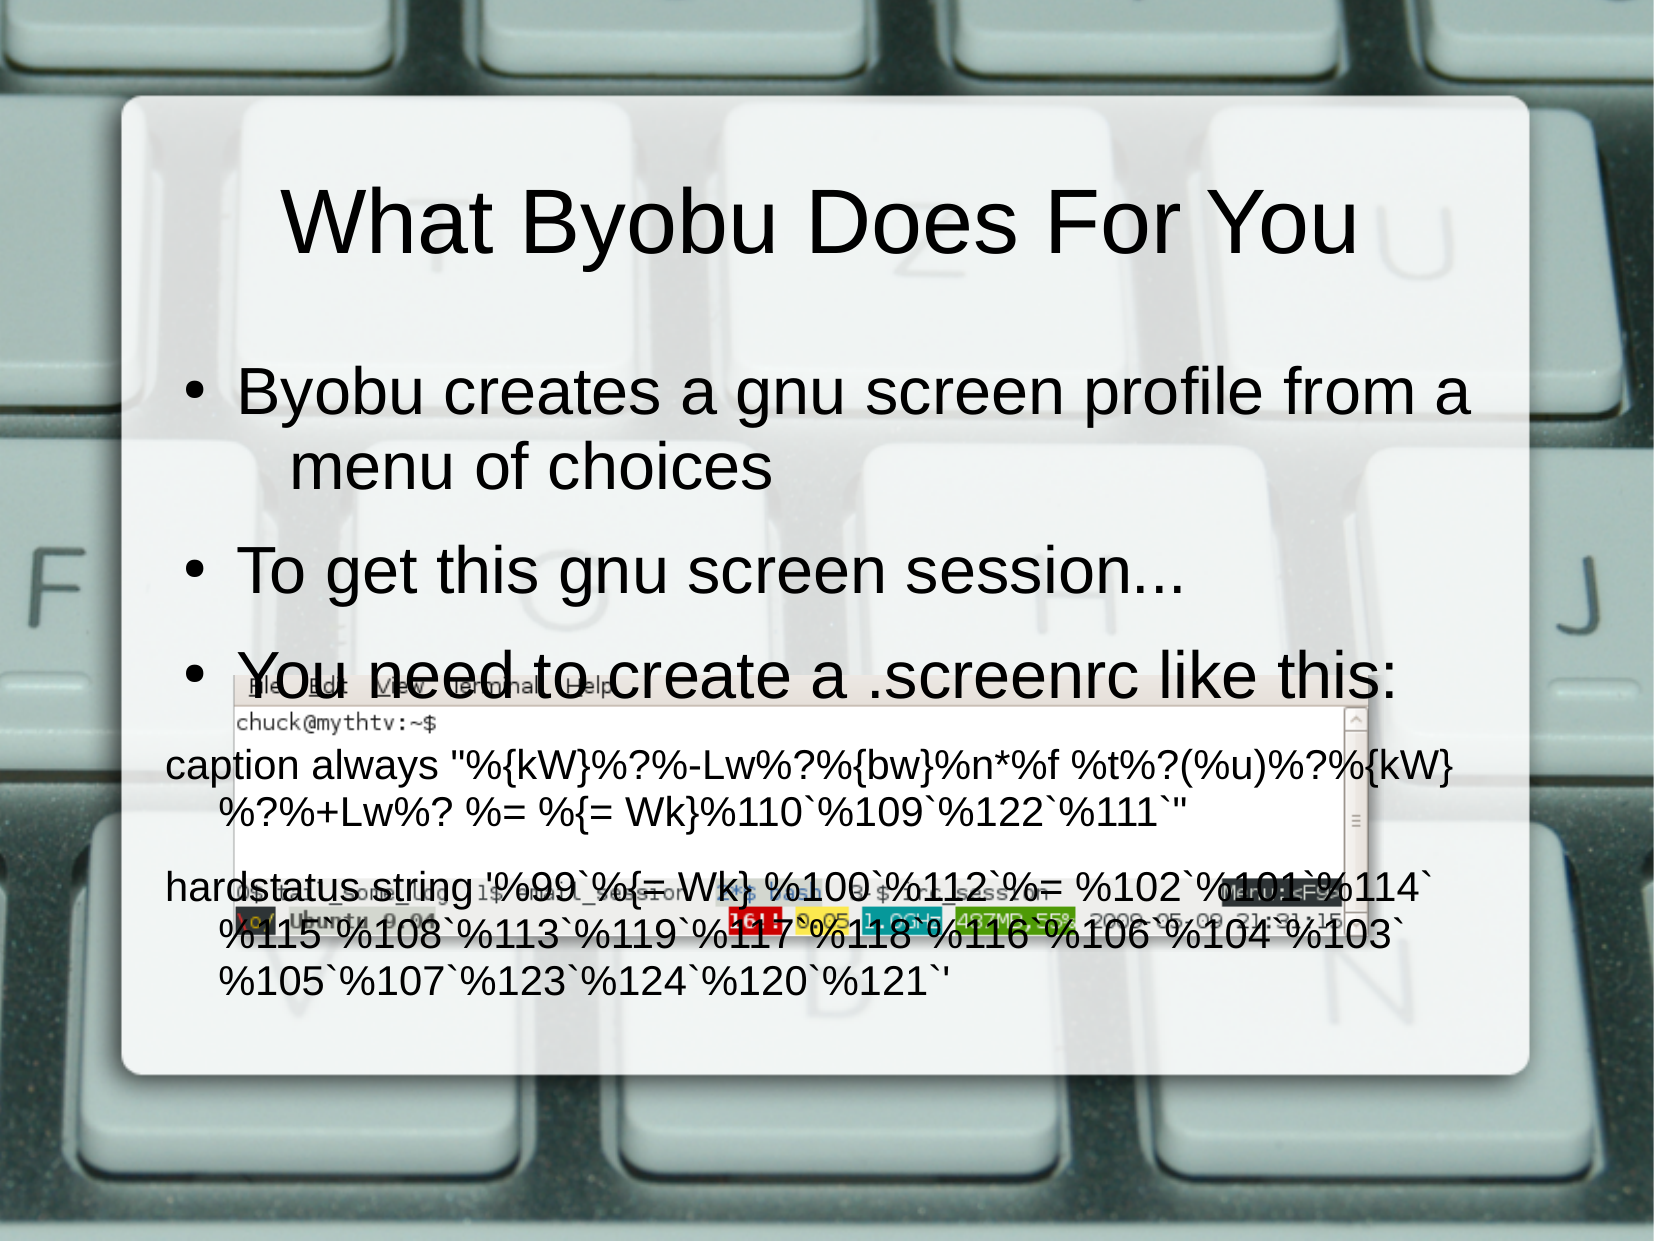

# What Byobu Does For You
Byobu creates a gnu screen profile from a menu of choices
To get this gnu screen session...
You need to create a .screenrc like this:
caption always "%{kW}%?%-Lw%?%{bw}%n*%f %t%?(%u)%?%{kW}%?%+Lw%? %= %{= Wk}%110`%109`%122`%111`"
hardstatus string '%99`%{= Wk} %100`%112`%= %102`%101`%114`%115`%108`%113`%119`%117`%118`%116`%106`%104`%103`%105`%107`%123`%124`%120`%121`'